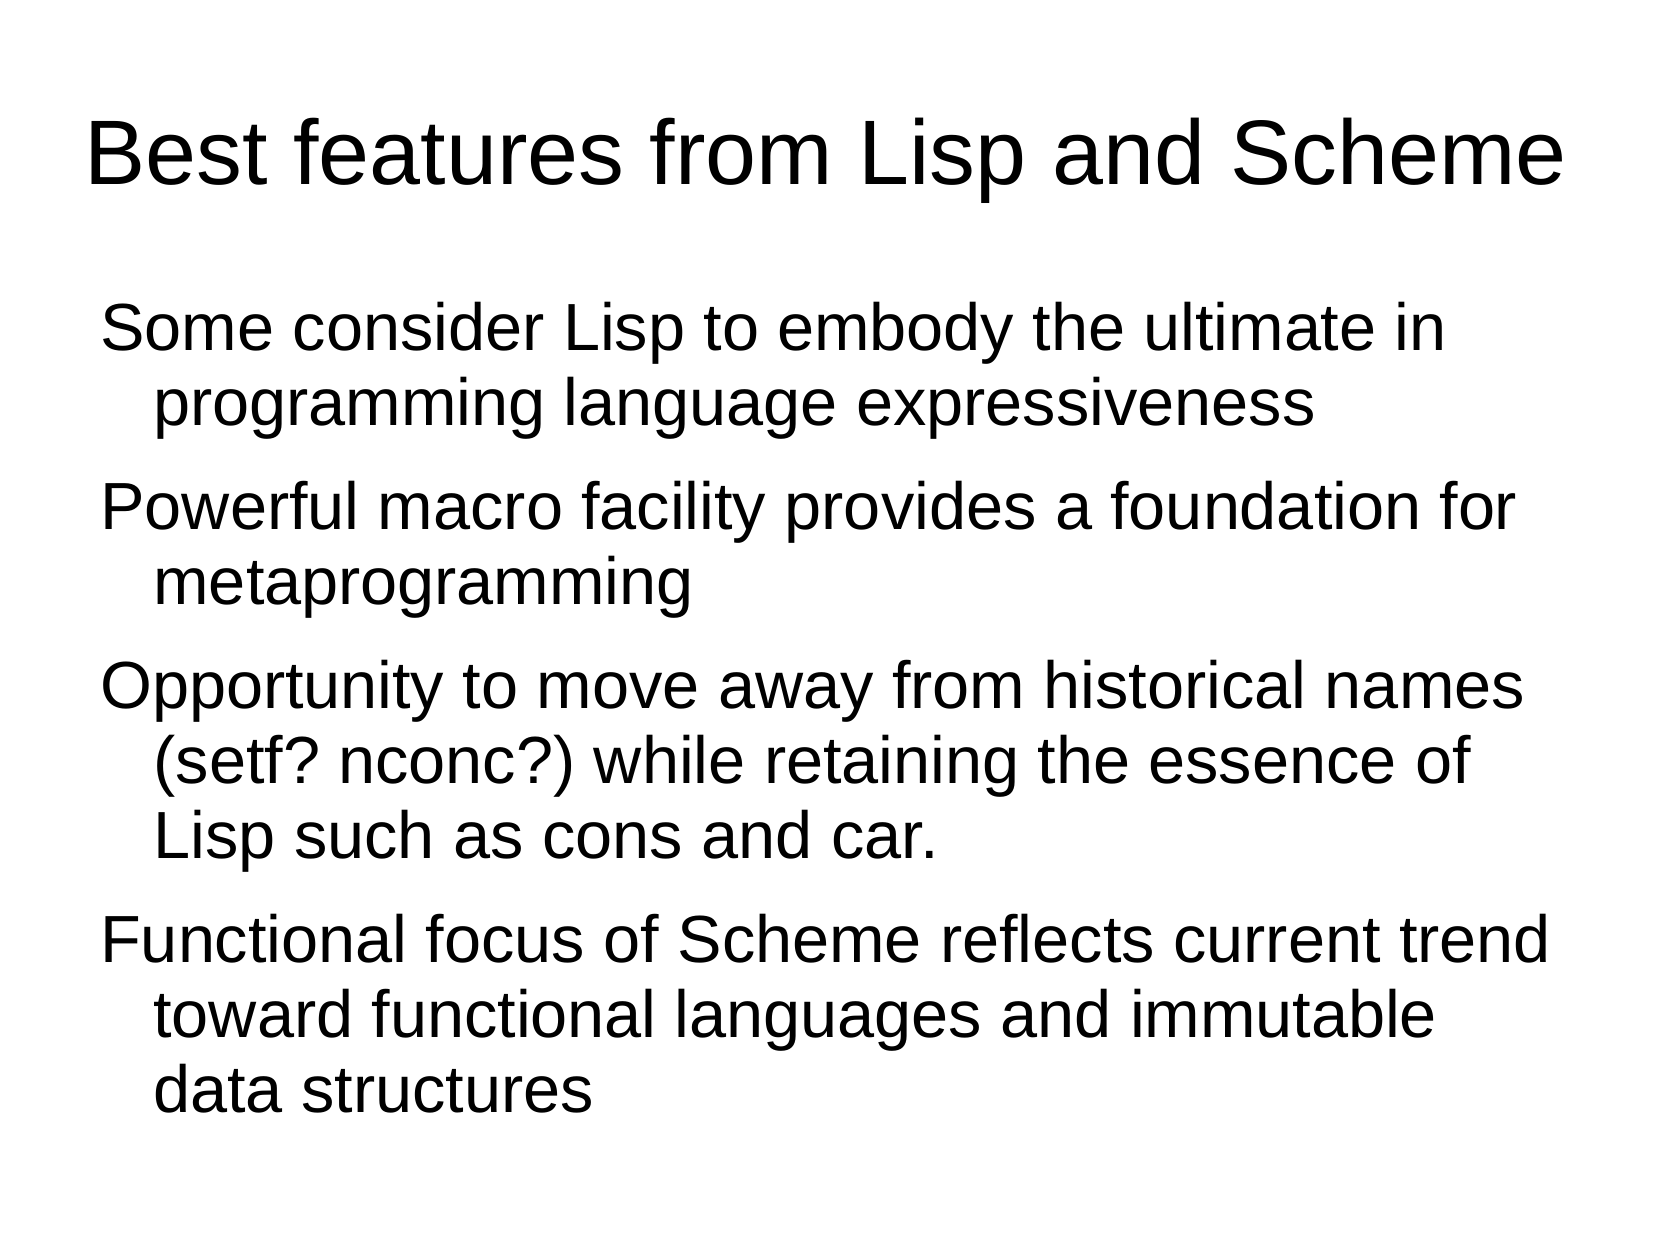

# Best features from Lisp and Scheme
Some consider Lisp to embody the ultimate in programming language expressiveness
Powerful macro facility provides a foundation for metaprogramming
Opportunity to move away from historical names (setf? nconc?) while retaining the essence of Lisp such as cons and car.
Functional focus of Scheme reflects current trend toward functional languages and immutable data structures